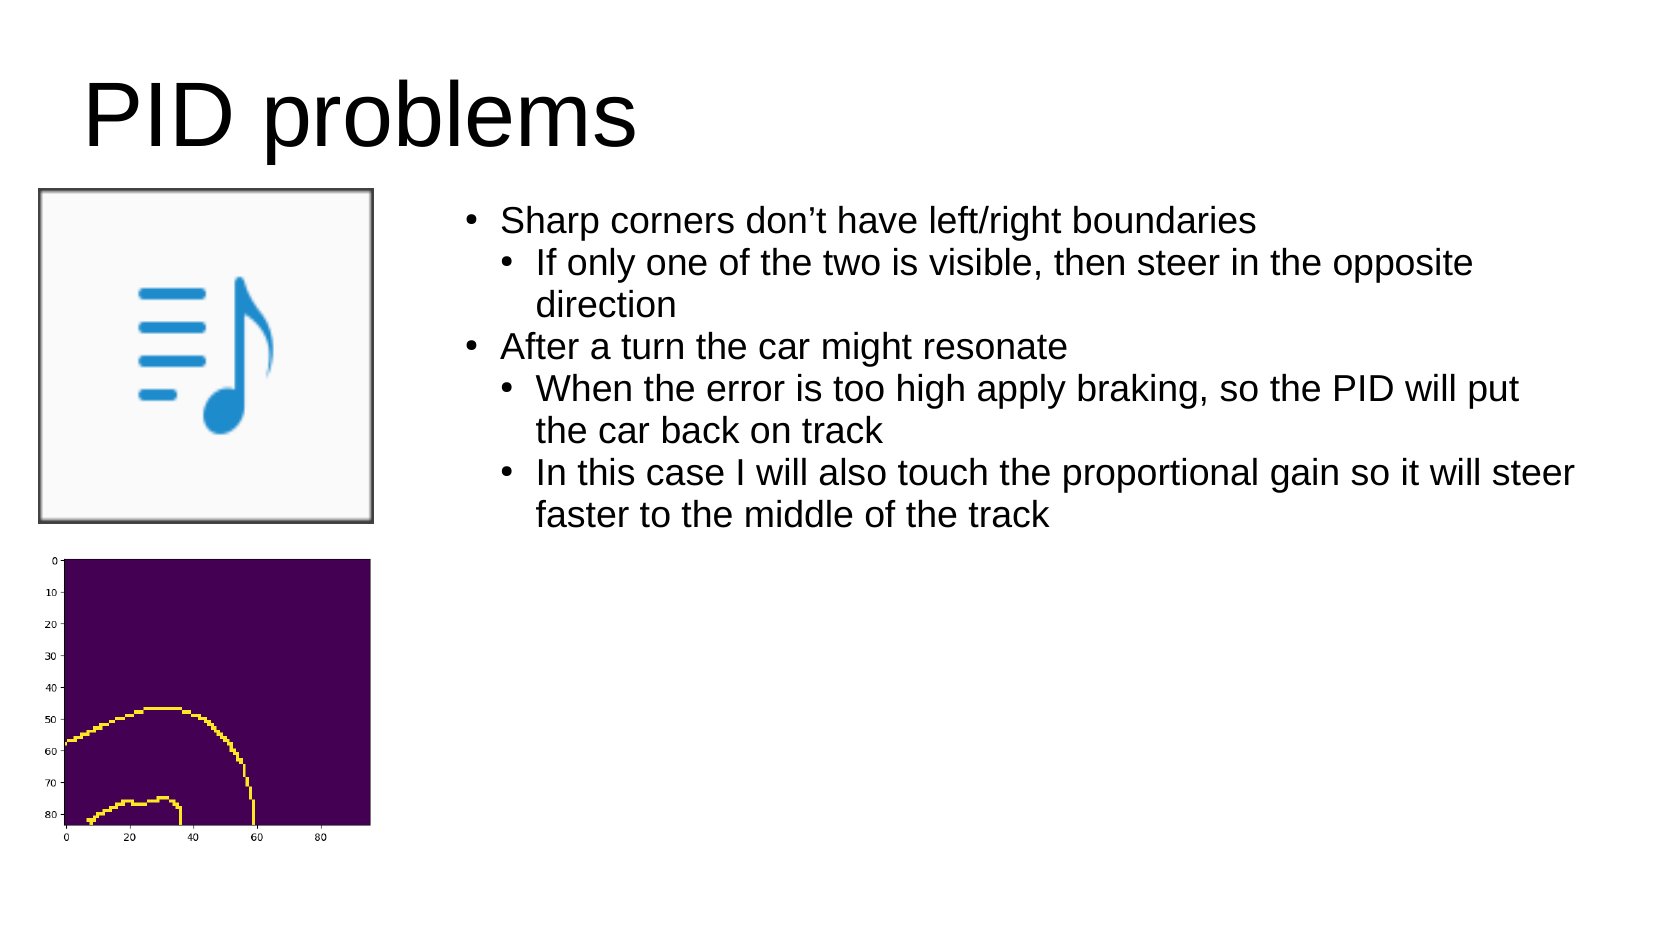

# PID problems
Sharp corners don’t have left/right boundaries
If only one of the two is visible, then steer in the opposite 	direction
After a turn the car might resonate
When the error is too high apply braking, so the PID will put 	the car back on track
In this case I will also touch the proportional gain so it will steer faster to the middle of the track